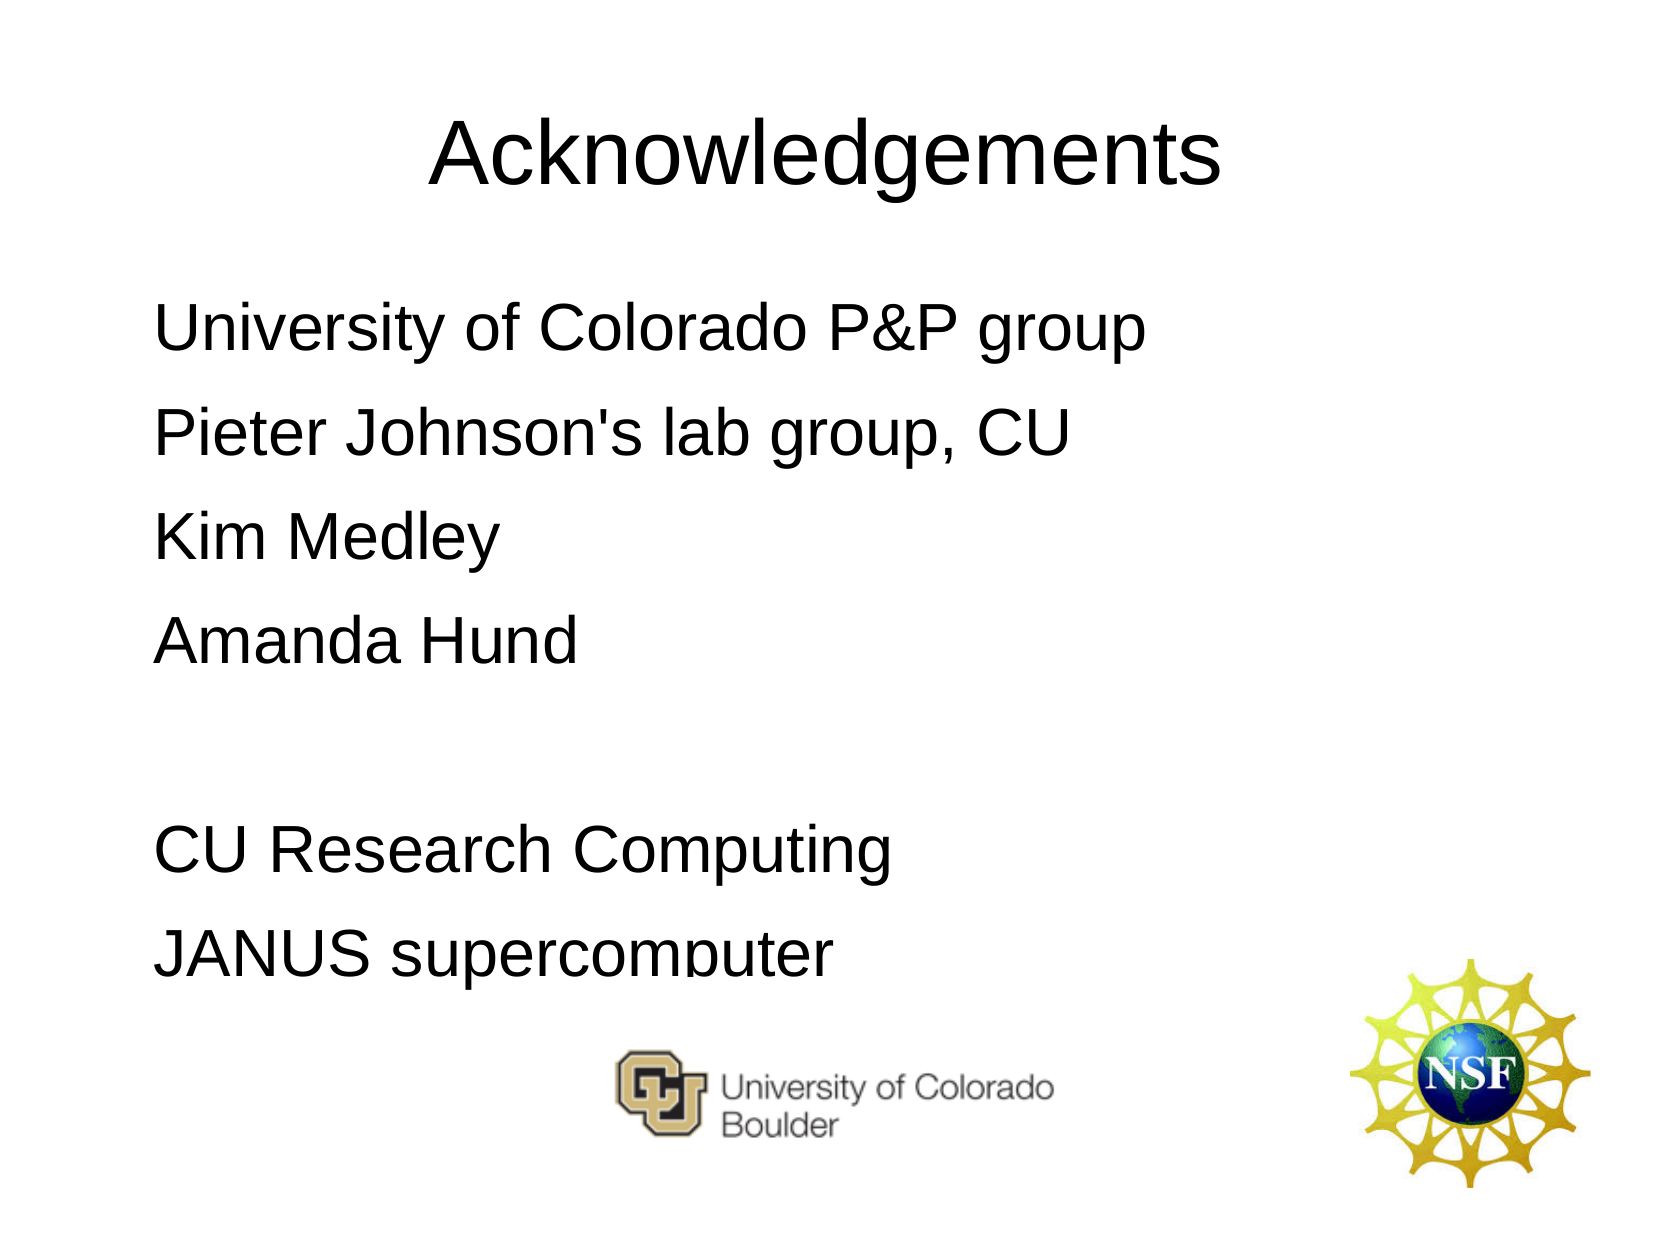

# Acknowledgements
University of Colorado P&P group
Pieter Johnson's lab group, CU
Kim Medley
Amanda Hund
CU Research Computing
JANUS supercomputer